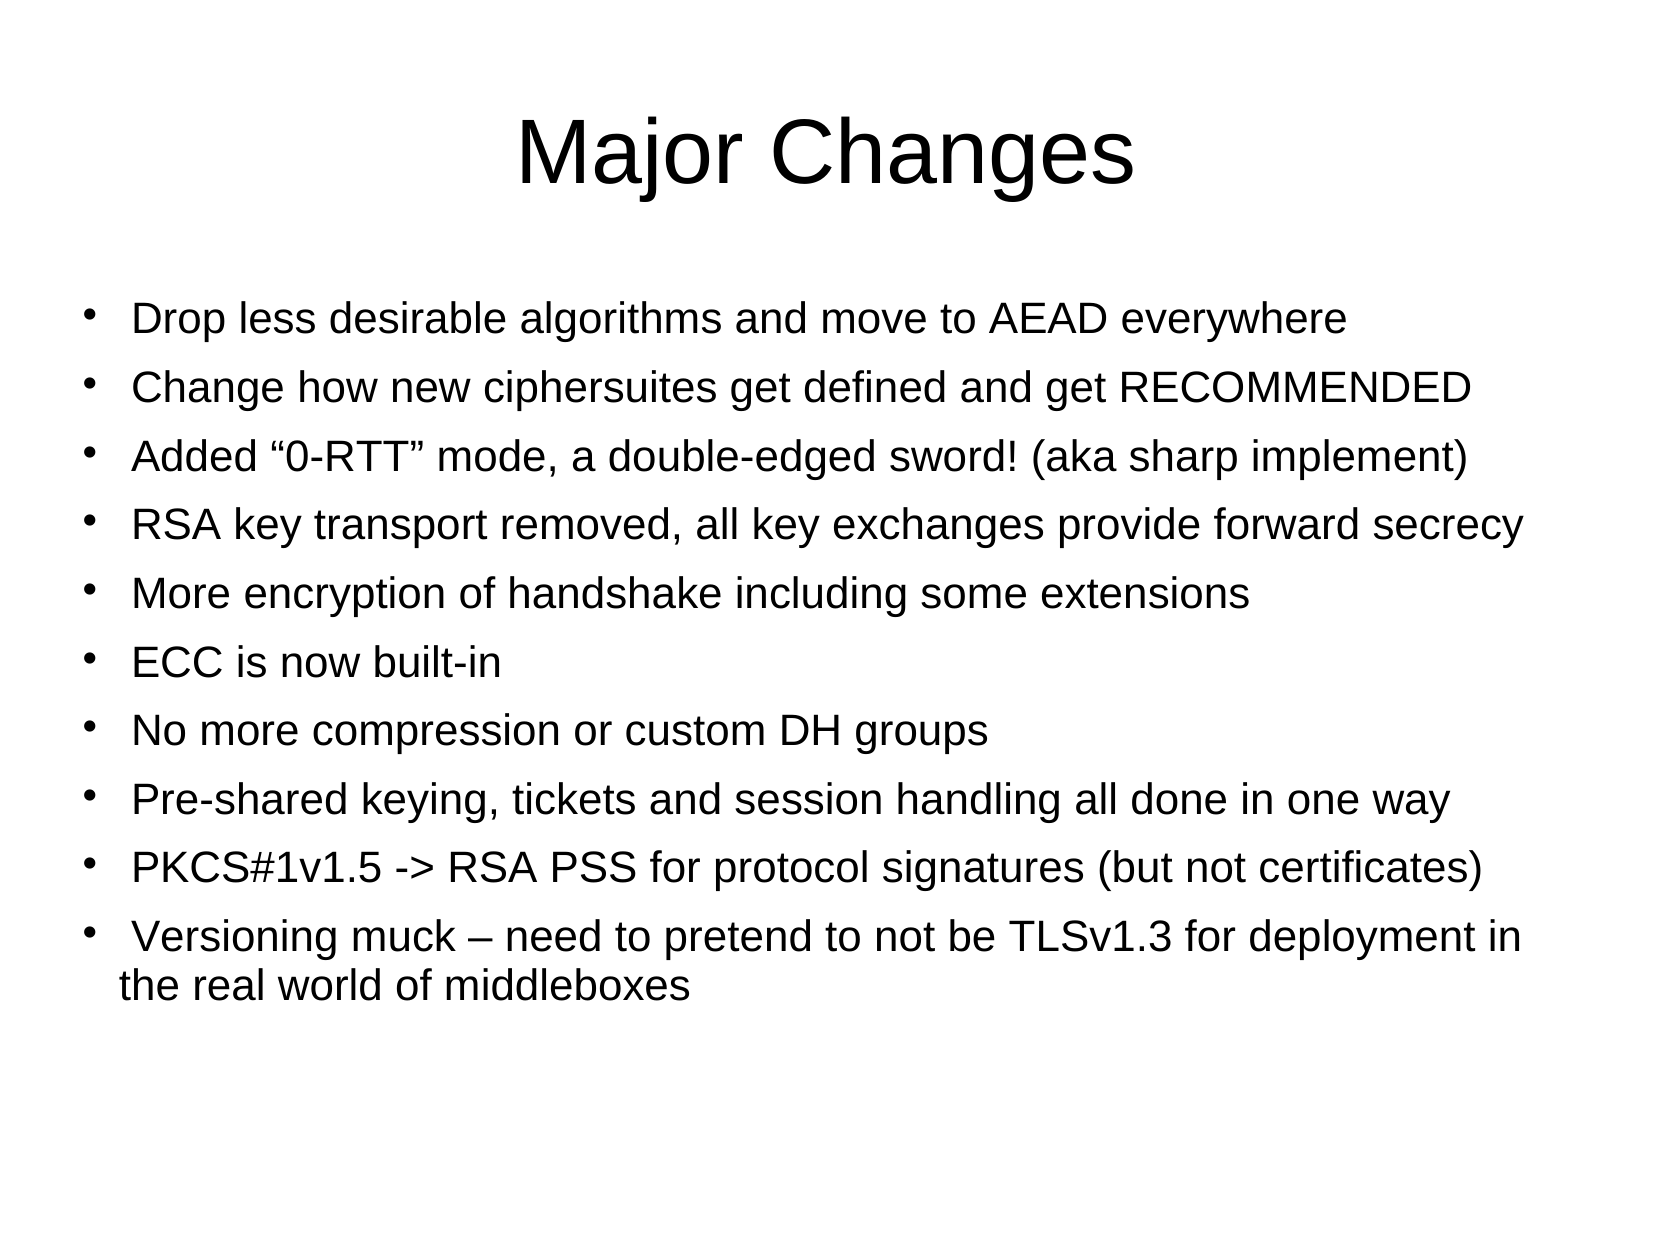

# Major Changes
 Drop less desirable algorithms and move to AEAD everywhere
 Change how new ciphersuites get defined and get RECOMMENDED
 Added “0-RTT” mode, a double-edged sword! (aka sharp implement)
 RSA key transport removed, all key exchanges provide forward secrecy
 More encryption of handshake including some extensions
 ECC is now built-in
 No more compression or custom DH groups
 Pre-shared keying, tickets and session handling all done in one way
 PKCS#1v1.5 -> RSA PSS for protocol signatures (but not certificates)
 Versioning muck – need to pretend to not be TLSv1.3 for deployment in the real world of middleboxes